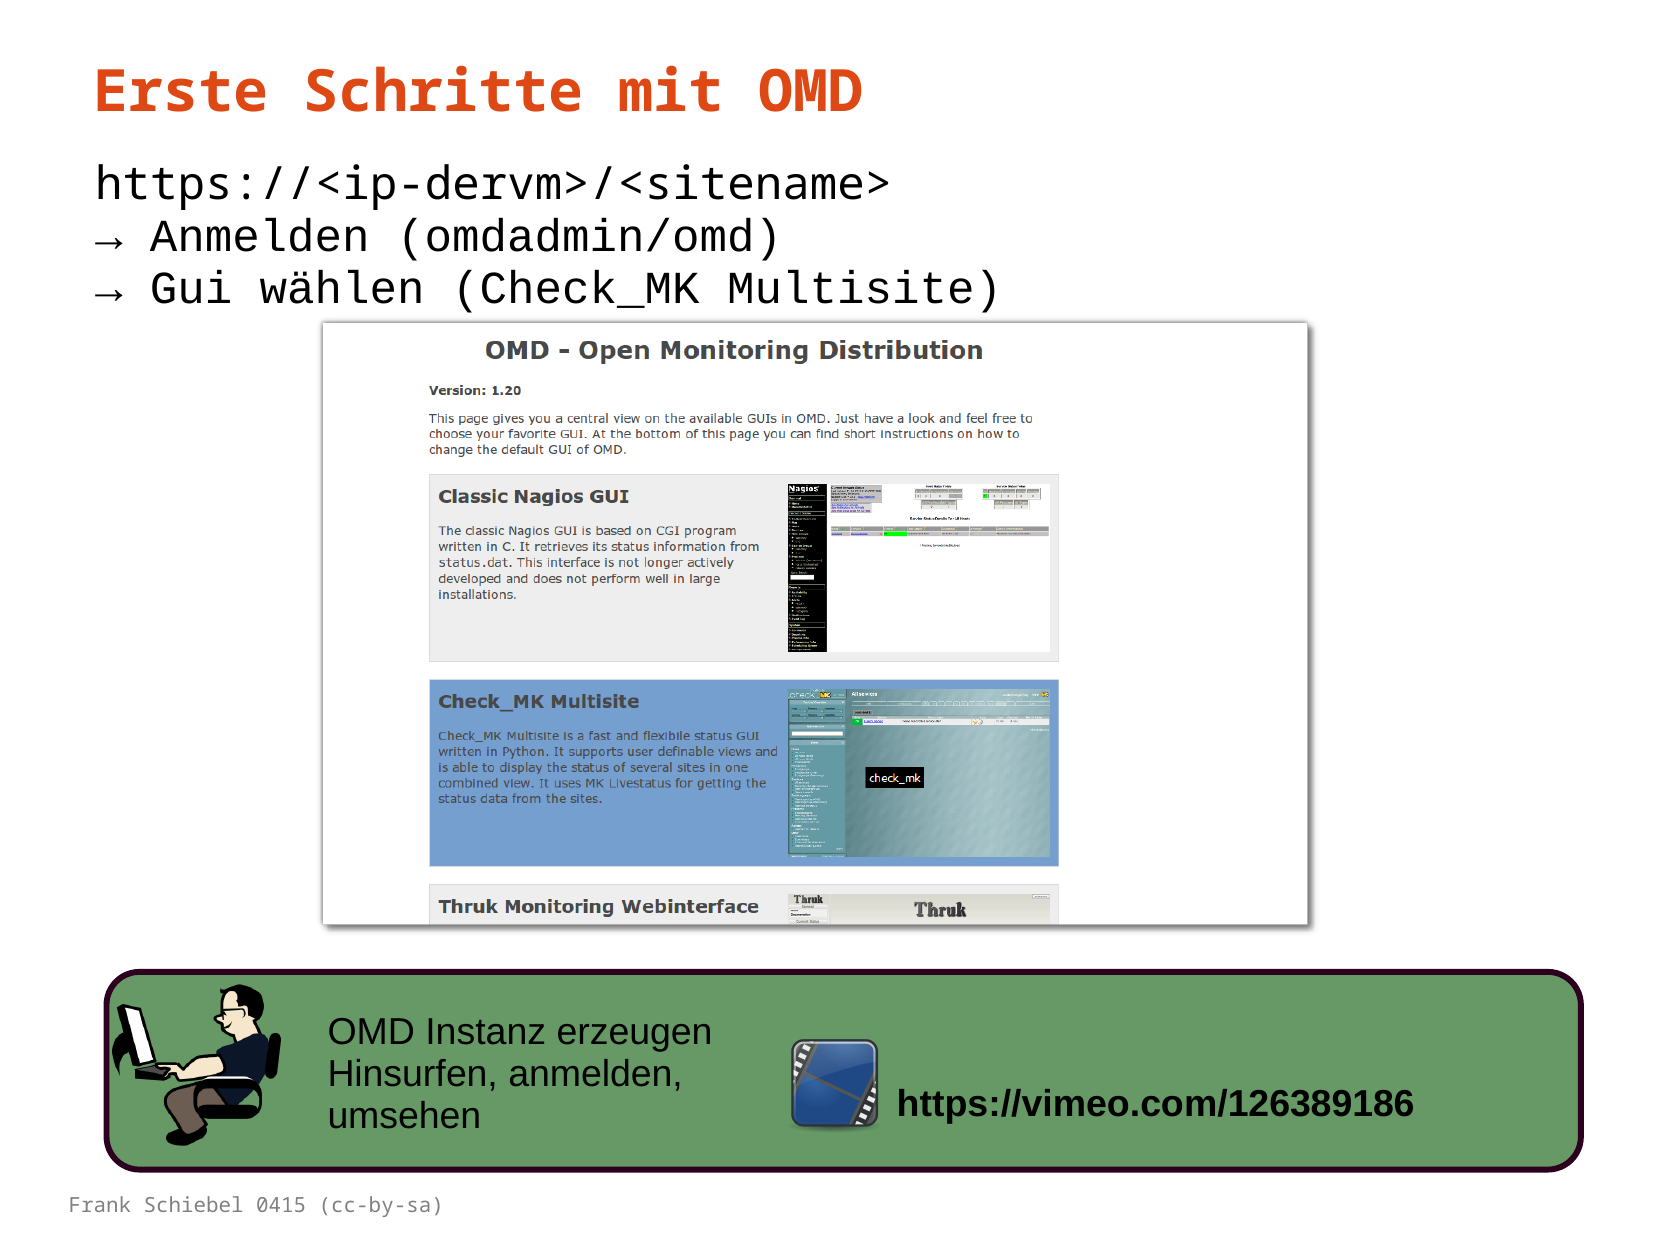

Erste Schritte mit OMD
https://<ip-dervm>/<sitename>
→ Anmelden (omdadmin/omd)
→ Gui wählen (Check_MK Multisite)
OMD Instanz erzeugen
Hinsurfen, anmelden,
umsehen
https://vimeo.com/126389186